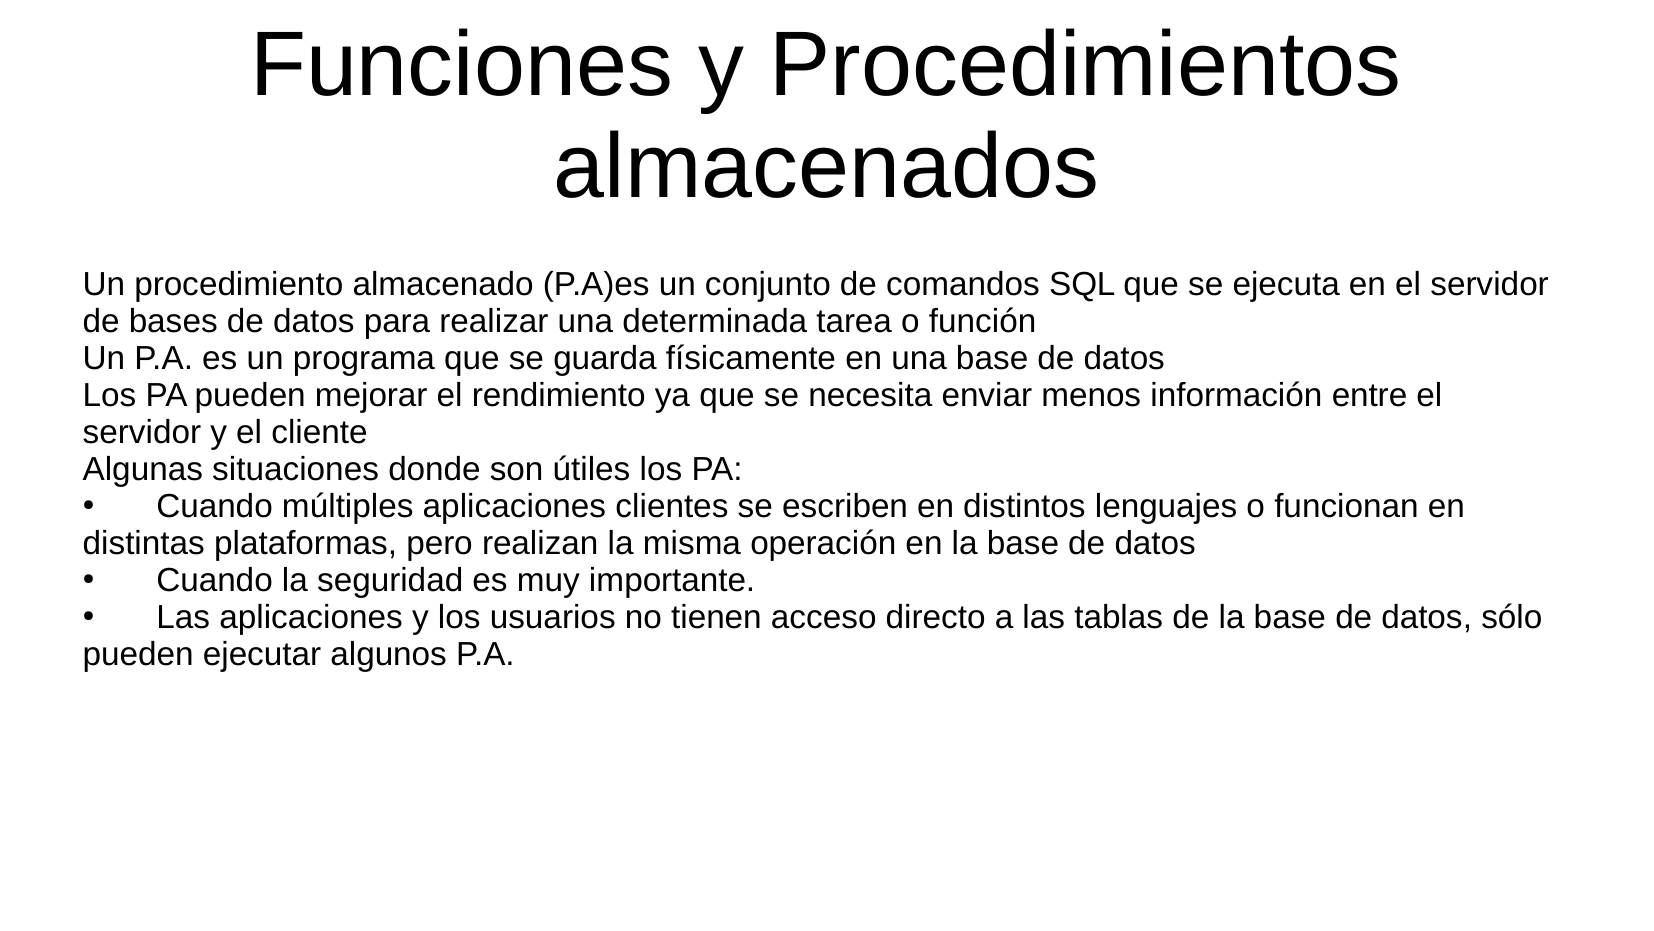

# Funciones y Procedimientos almacenados
Un procedimiento almacenado (P.A)es un conjunto de comandos SQL que se ejecuta en el servidor de bases de datos para realizar una determinada tarea o función
Un P.A. es un programa que se guarda físicamente en una base de datos
Los PA pueden mejorar el rendimiento ya que se necesita enviar menos información entre el servidor y el cliente
Algunas situaciones donde son útiles los PA:
	Cuando múltiples aplicaciones clientes se escriben en distintos lenguajes o funcionan en distintas plataformas, pero realizan la misma operación en la base de datos
	Cuando la seguridad es muy importante.
	Las aplicaciones y los usuarios no tienen acceso directo a las tablas de la base de datos, sólo pueden ejecutar algunos P.A.